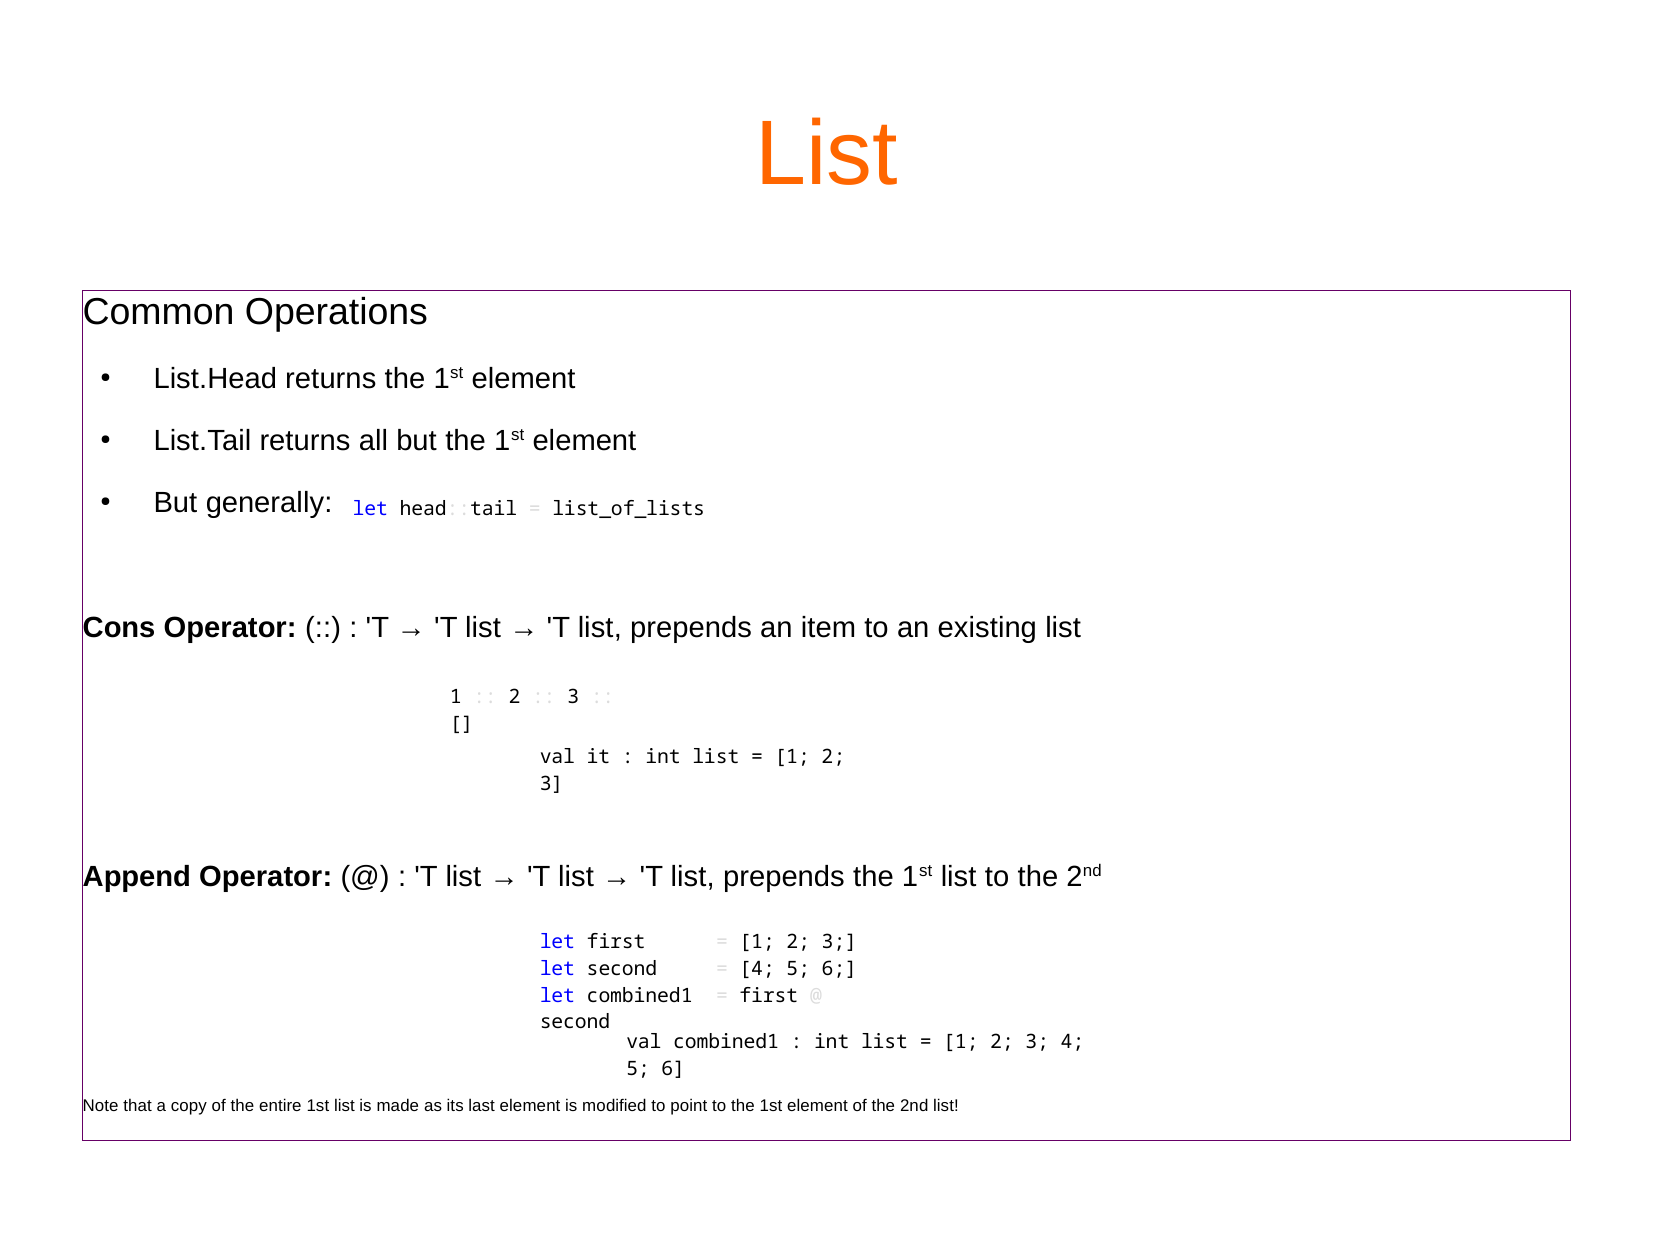

# List
Common Operations
List.Head returns the 1st element
List.Tail returns all but the 1st element
But generally:
Cons Operator: (::) : 'T → 'T list → 'T list, prepends an item to an existing list
Append Operator: (@) : 'T list → 'T list → 'T list, prepends the 1st list to the 2nd
Note that a copy of the entire 1st list is made as its last element is modified to point to the 1st element of the 2nd list!
let head::tail = list_of_lists
1 :: 2 :: 3 :: []
val it : int list = [1; 2; 3]
let first = [1; 2; 3;]
let second = [4; 5; 6;]
let combined1 = first @ second
val combined1 : int list = [1; 2; 3; 4; 5; 6]